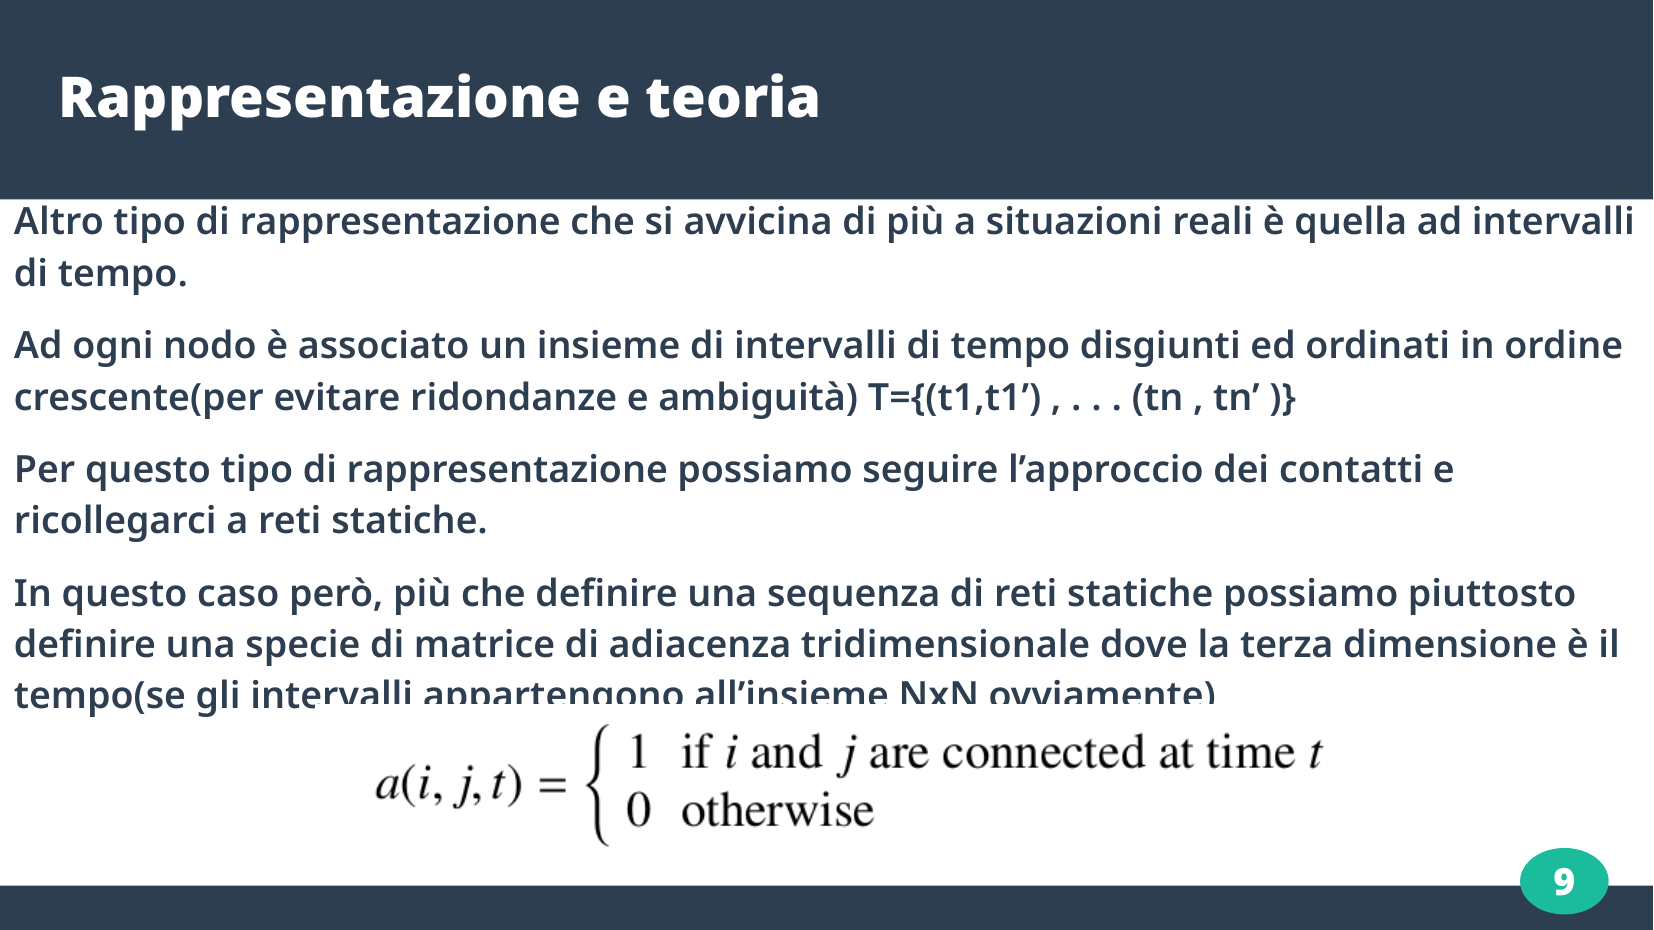

# Rappresentazione e teoria
Altro tipo di rappresentazione che si avvicina di più a situazioni reali è quella ad intervalli di tempo.
Ad ogni nodo è associato un insieme di intervalli di tempo disgiunti ed ordinati in ordine crescente(per evitare ridondanze e ambiguità) T={(t1,t1’) , . . . (tn , tn’ )}
Per questo tipo di rappresentazione possiamo seguire l’approccio dei contatti e ricollegarci a reti statiche.
In questo caso però, più che definire una sequenza di reti statiche possiamo piuttosto definire una specie di matrice di adiacenza tridimensionale dove la terza dimensione è il tempo(se gli intervalli appartengono all’insieme NxN ovviamente)
9